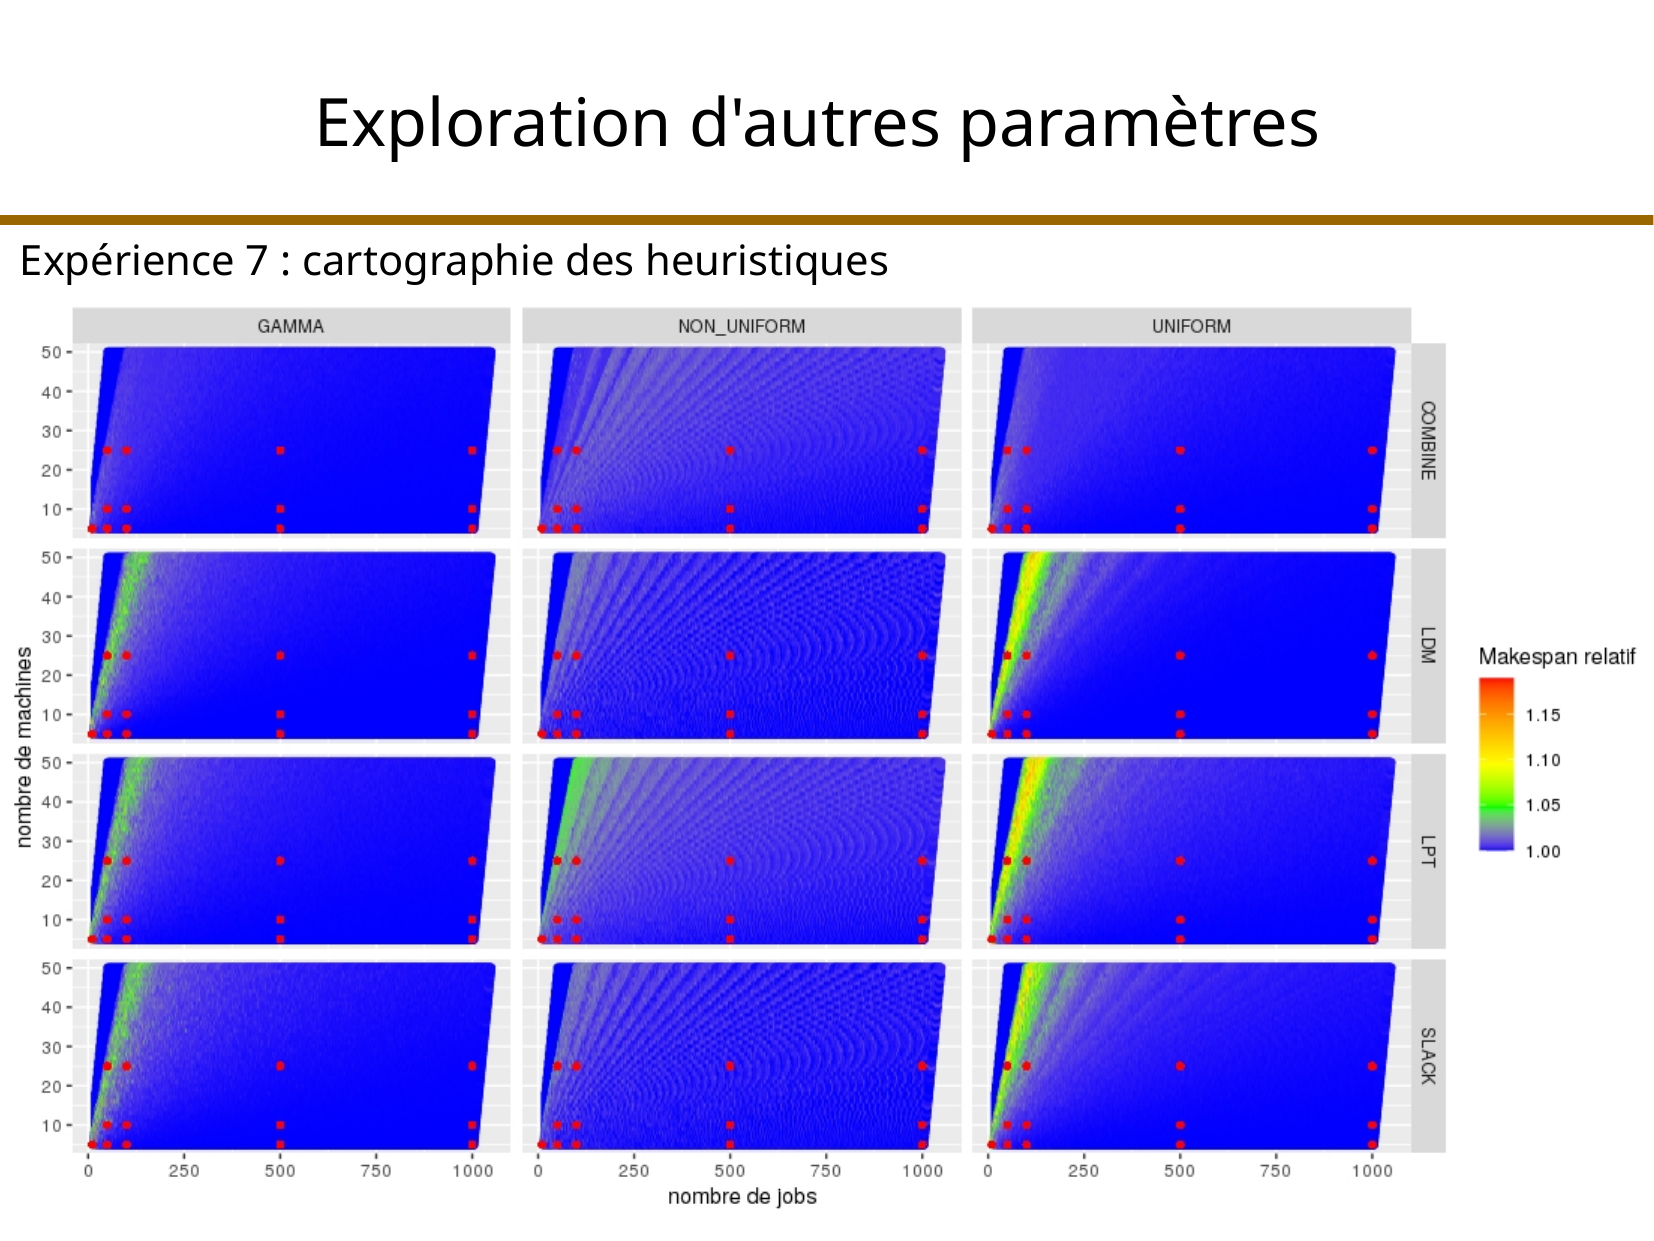

# Exploration d'autres paramètres
Expérience 7 : cartographie des heuristiques